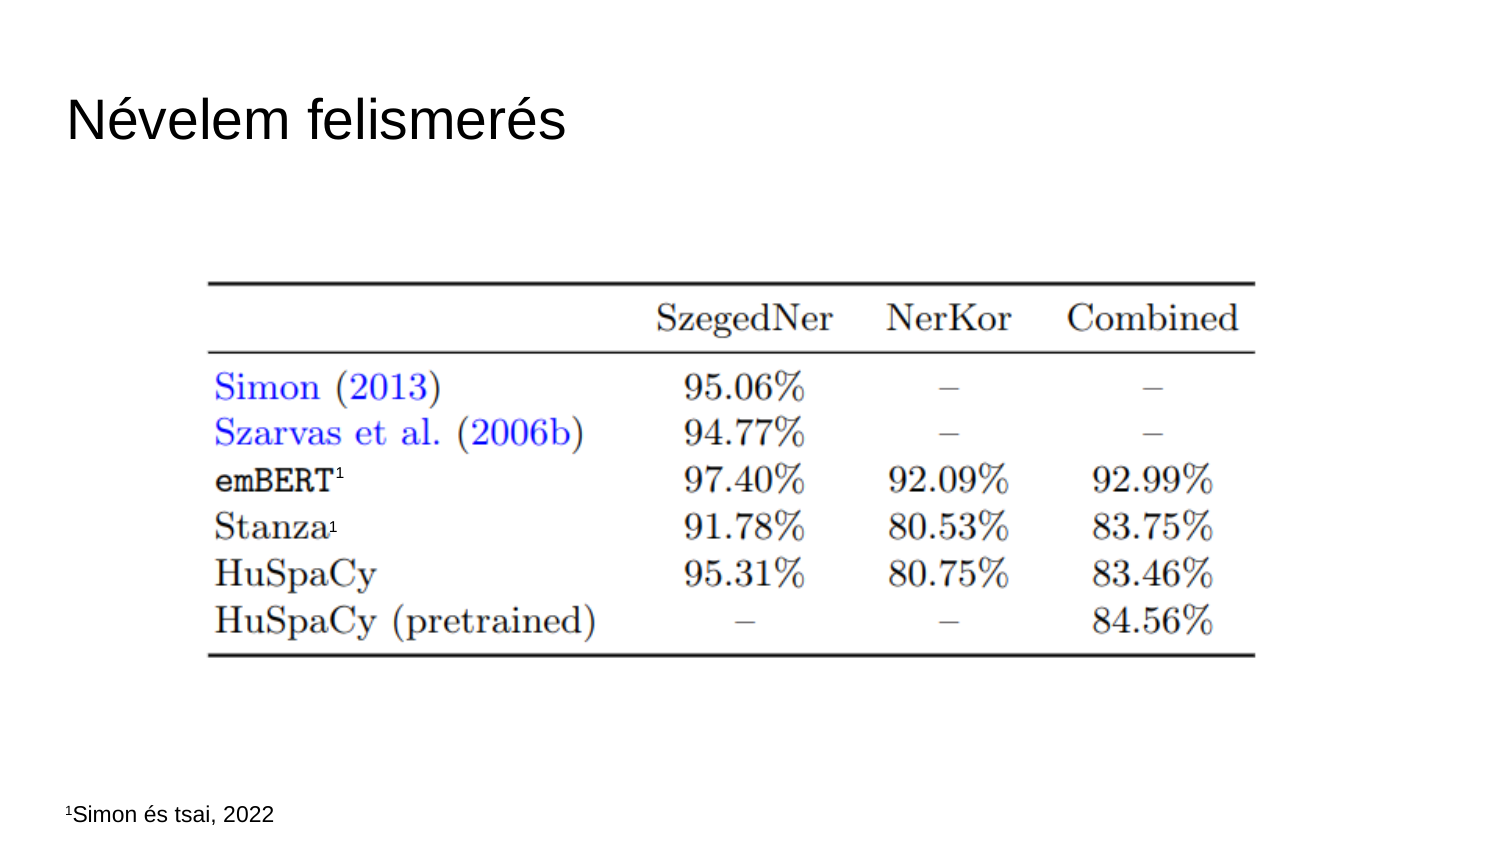

# Névelem felismerés
1
1
1Simon és tsai, 2022